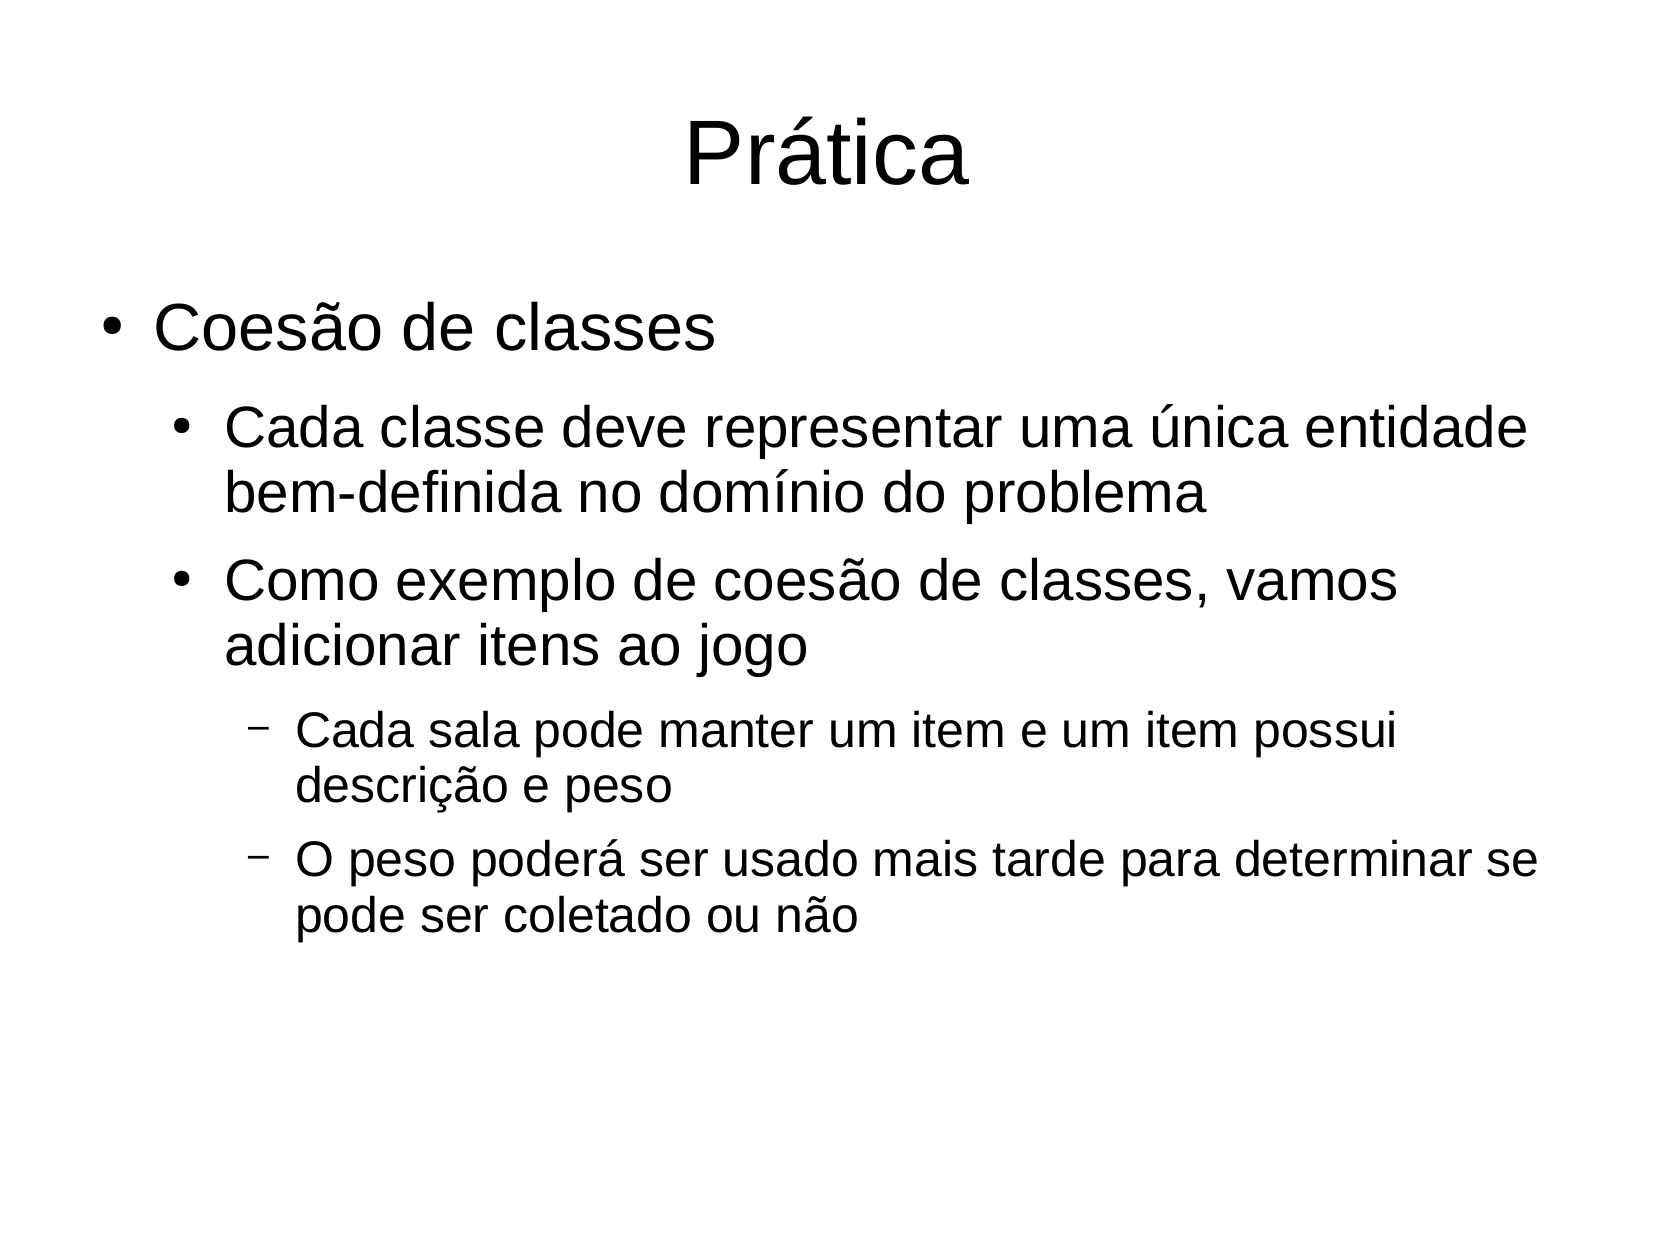

# Prática
Coesão de classes
Cada classe deve representar uma única entidade bem-definida no domínio do problema
Como exemplo de coesão de classes, vamos adicionar itens ao jogo
Cada sala pode manter um item e um item possui descrição e peso
O peso poderá ser usado mais tarde para determinar se pode ser coletado ou não